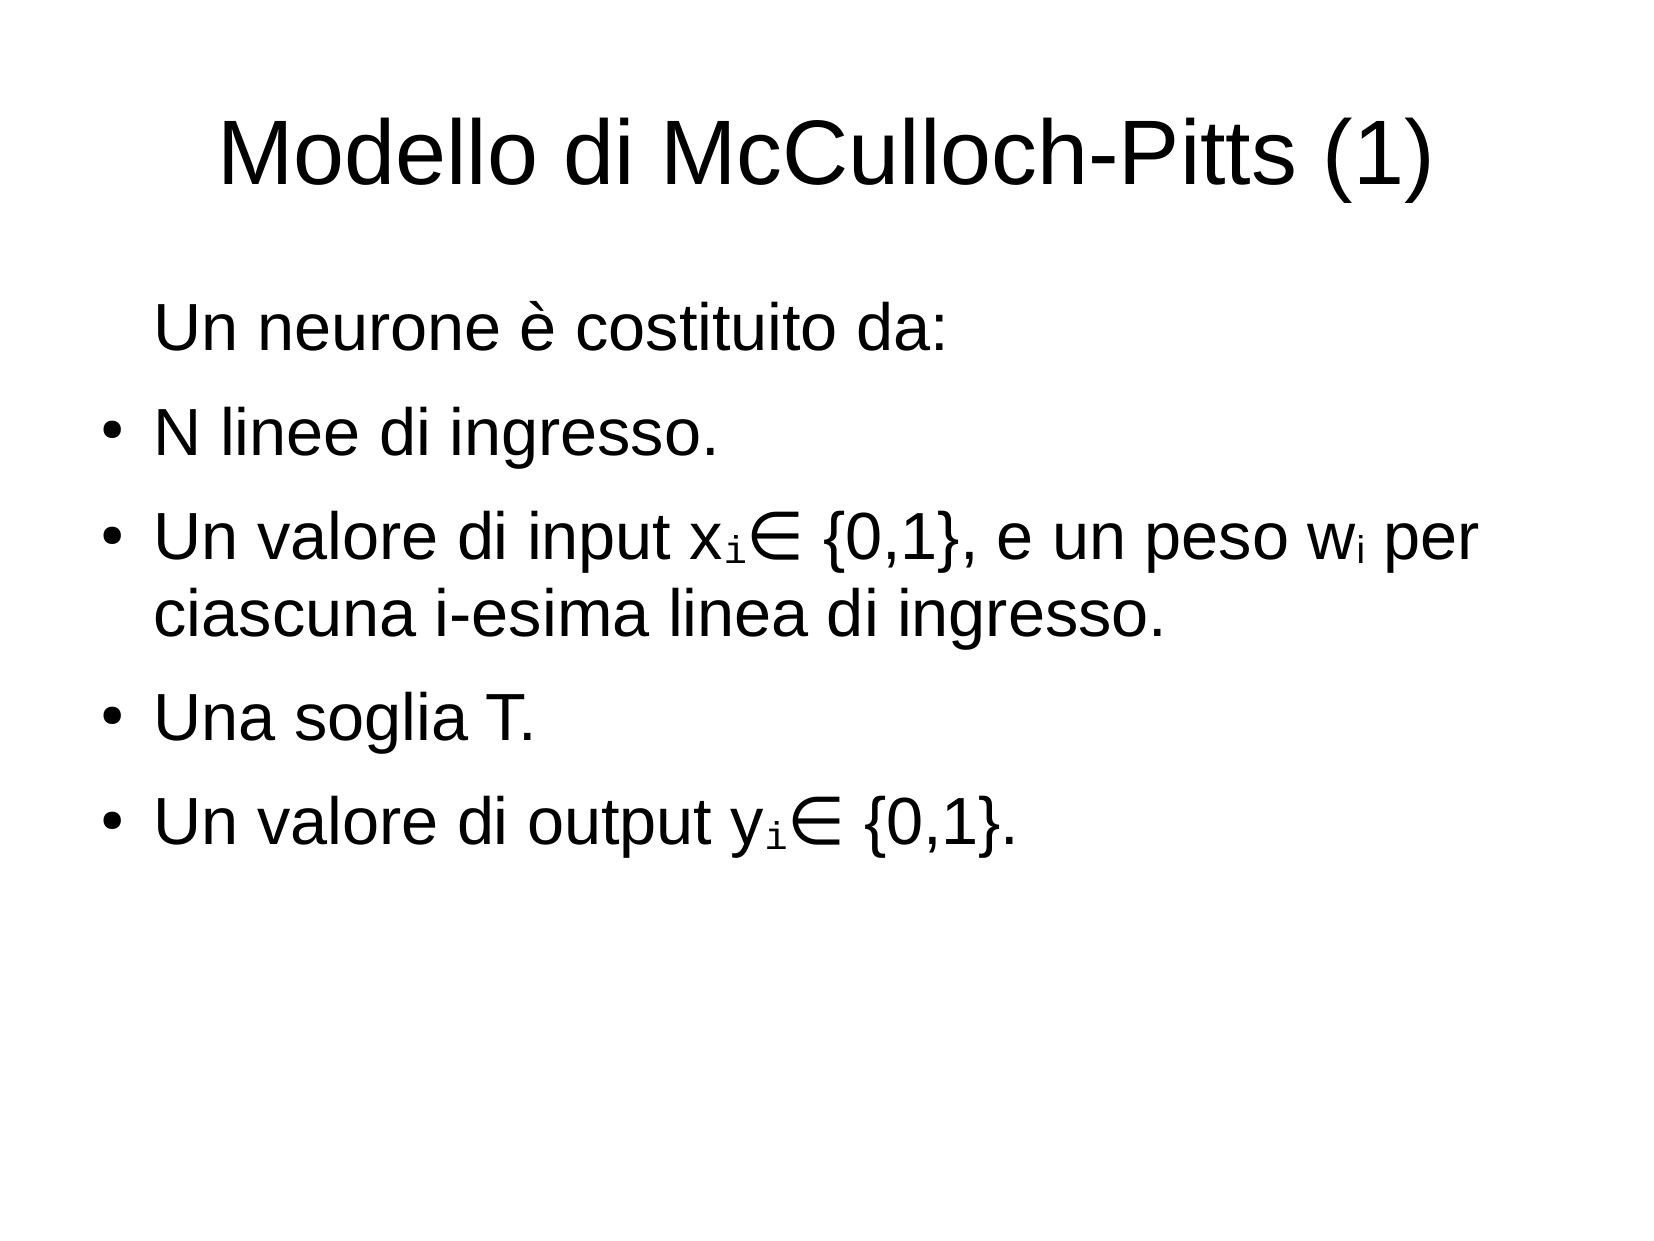

# Modello di McCulloch-Pitts (1)
Un neurone è costituito da:
N linee di ingresso.
Un valore di input xi∈ {0,1}, e un peso wi per ciascuna i-esima linea di ingresso.
Una soglia T.
Un valore di output yi∈ {0,1}.